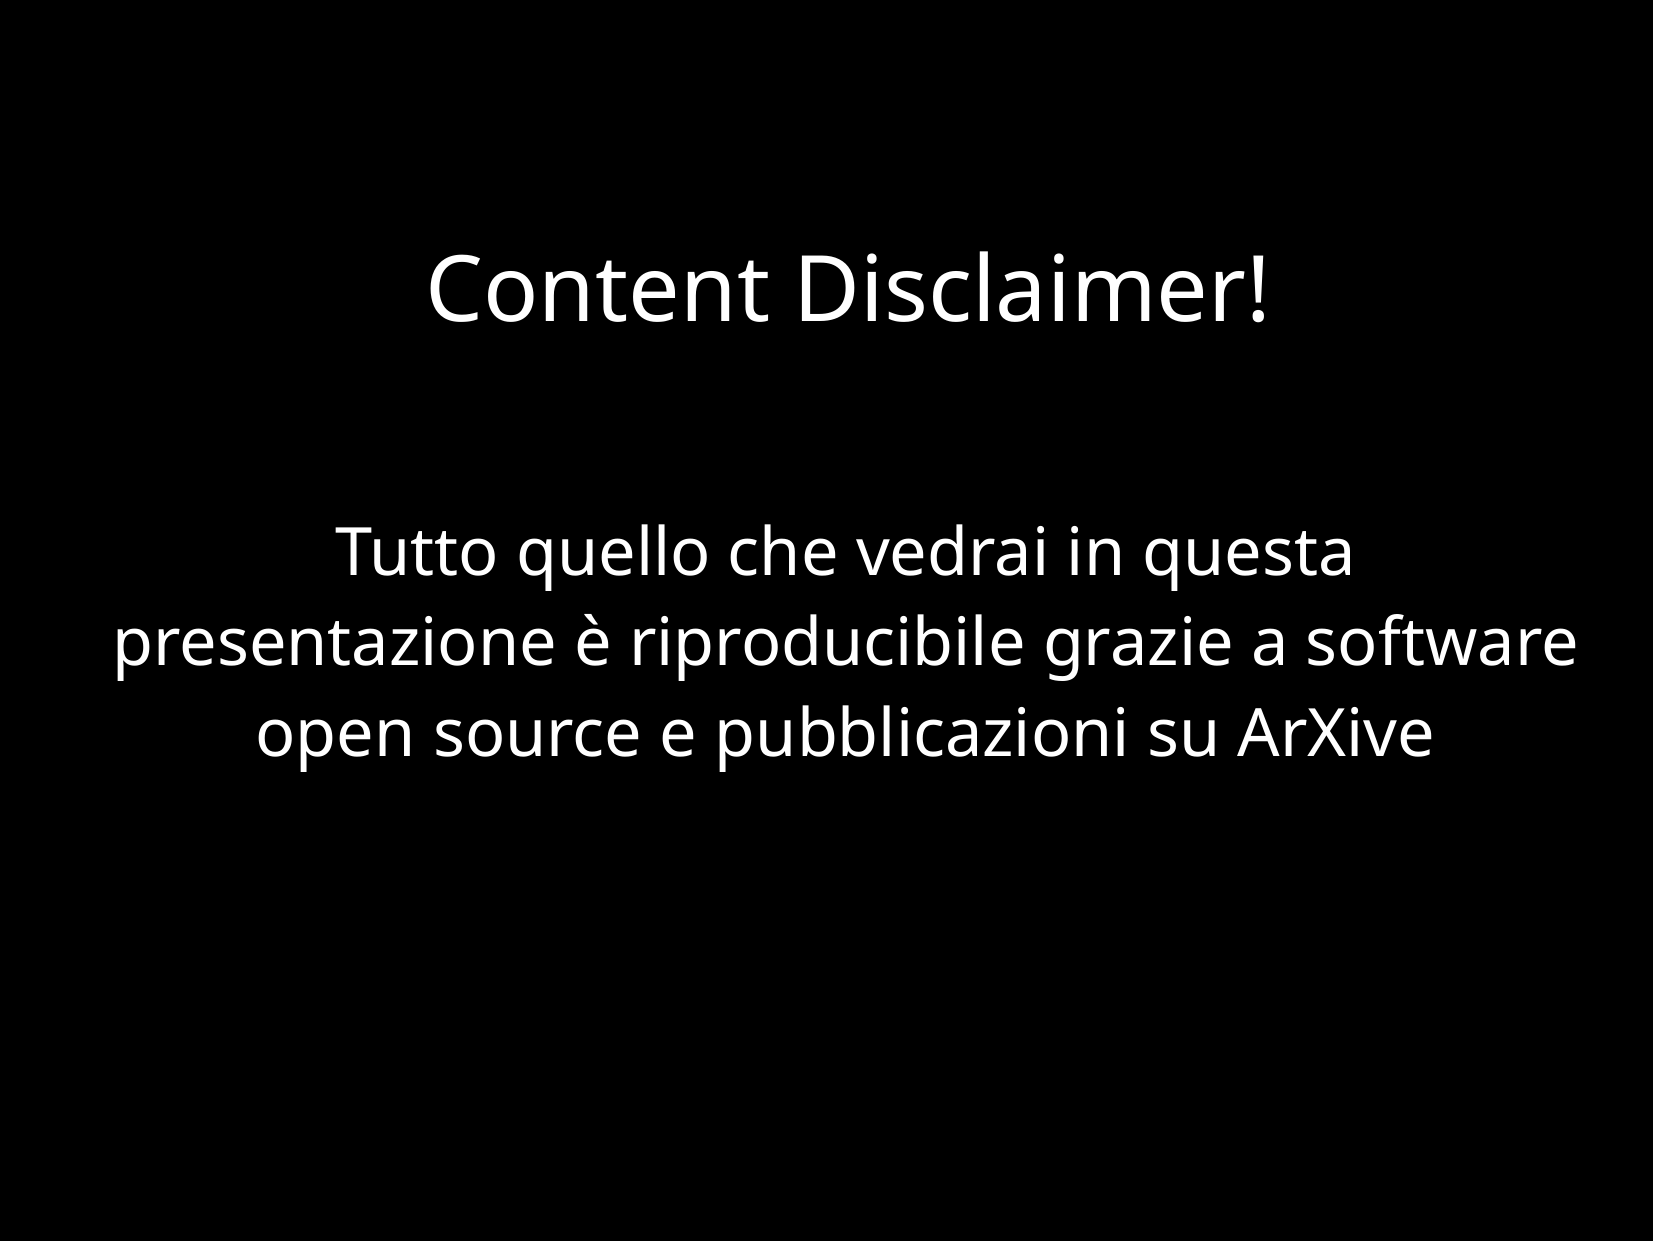

# Content Disclaimer!
Tutto quello che vedrai in questa presentazione è riproducibile grazie a software open source e pubblicazioni su ArXive